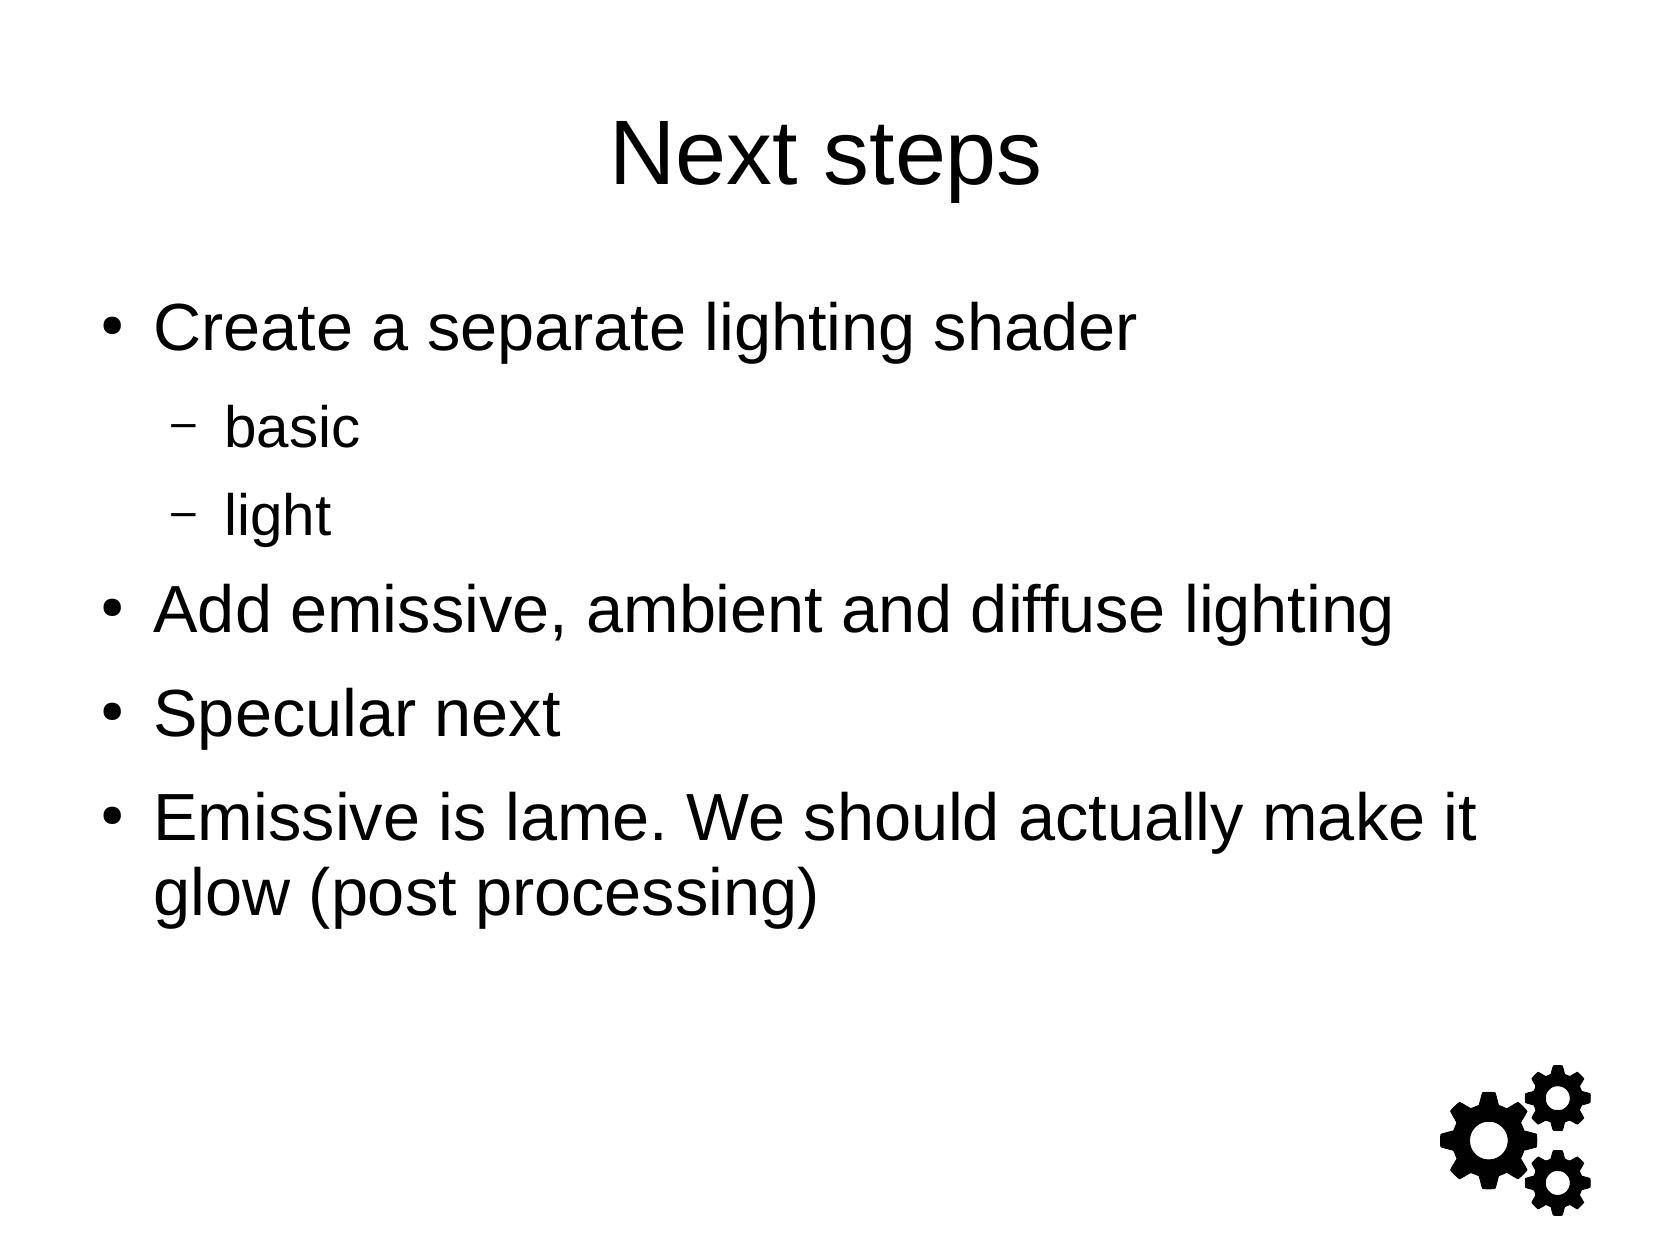

# Next steps
Create a separate lighting shader
basic
light
Add emissive, ambient and diffuse lighting
Specular next
Emissive is lame. We should actually make it glow (post processing)